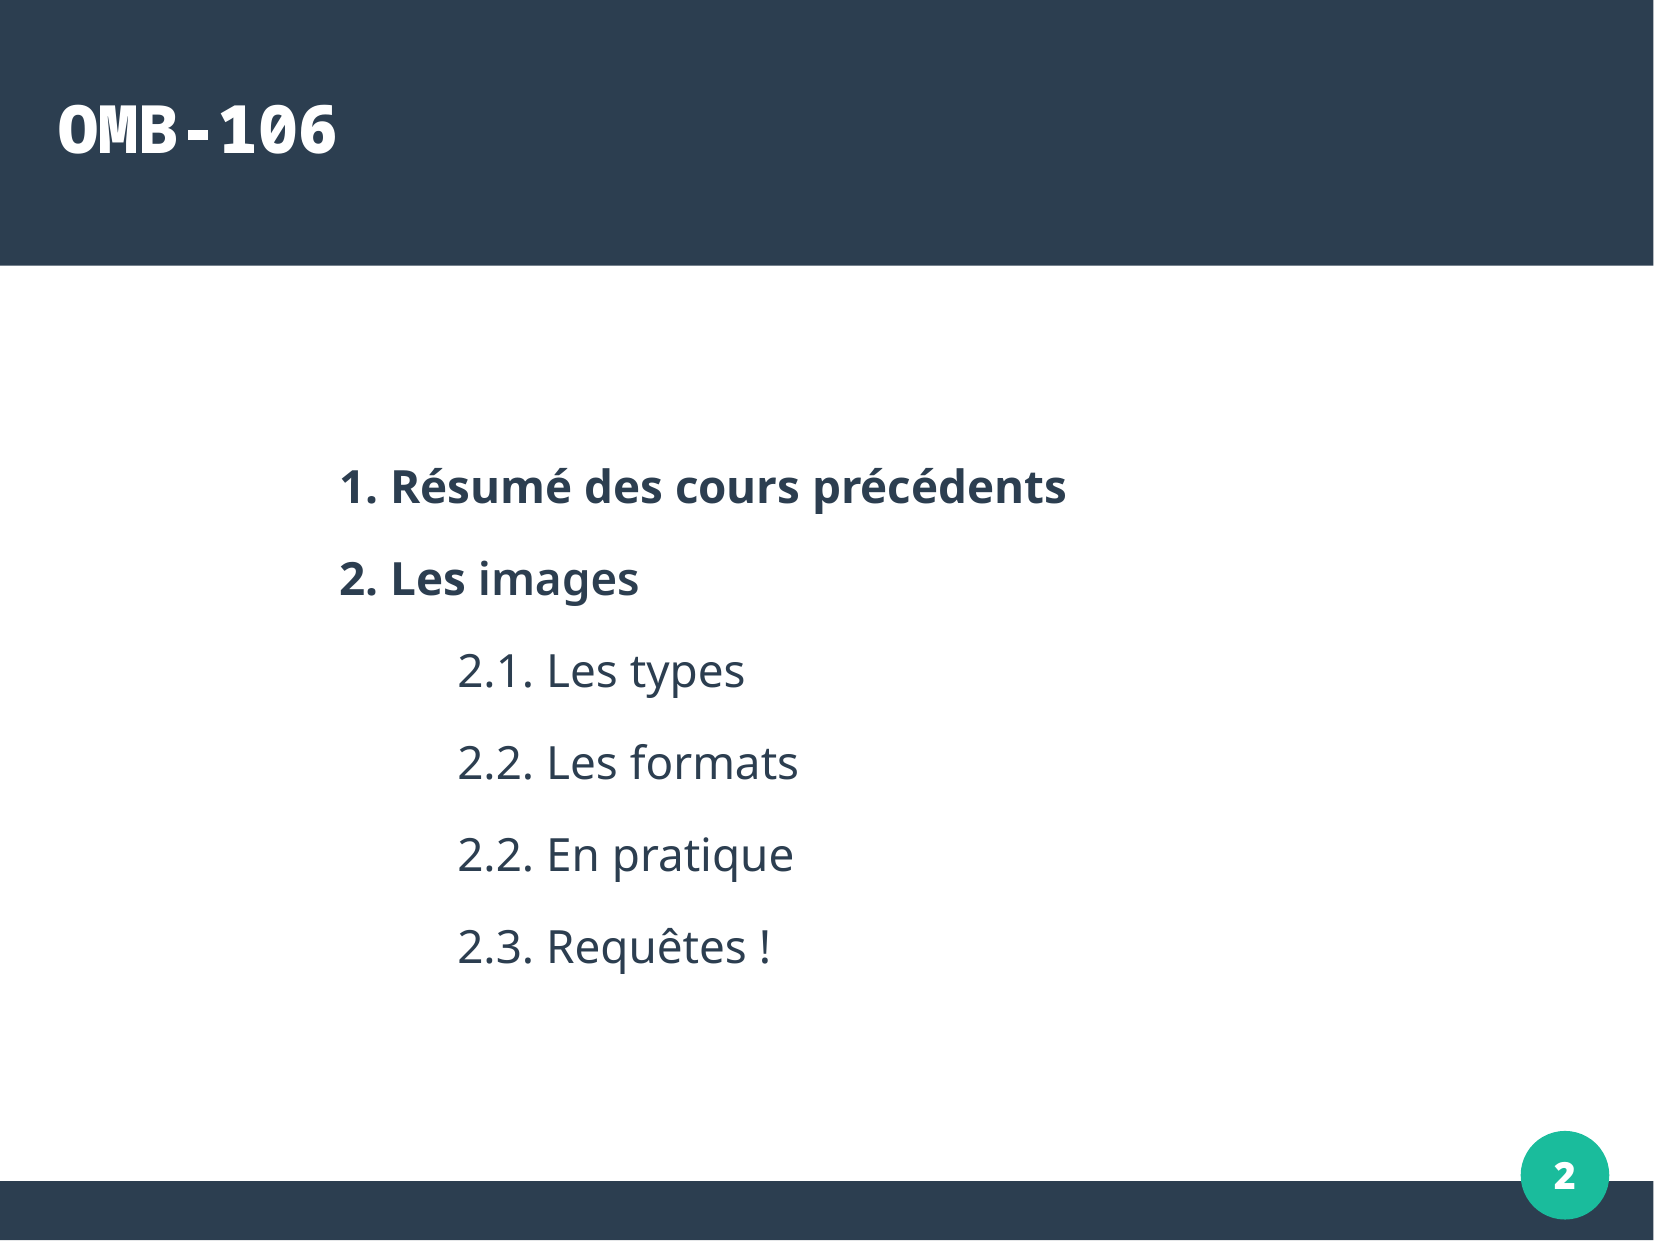

# OMB-106
1. Résumé des cours précédents
2. Les images
2.1. Les types
2.2. Les formats
2.2. En pratique
2.3. Requêtes !
2